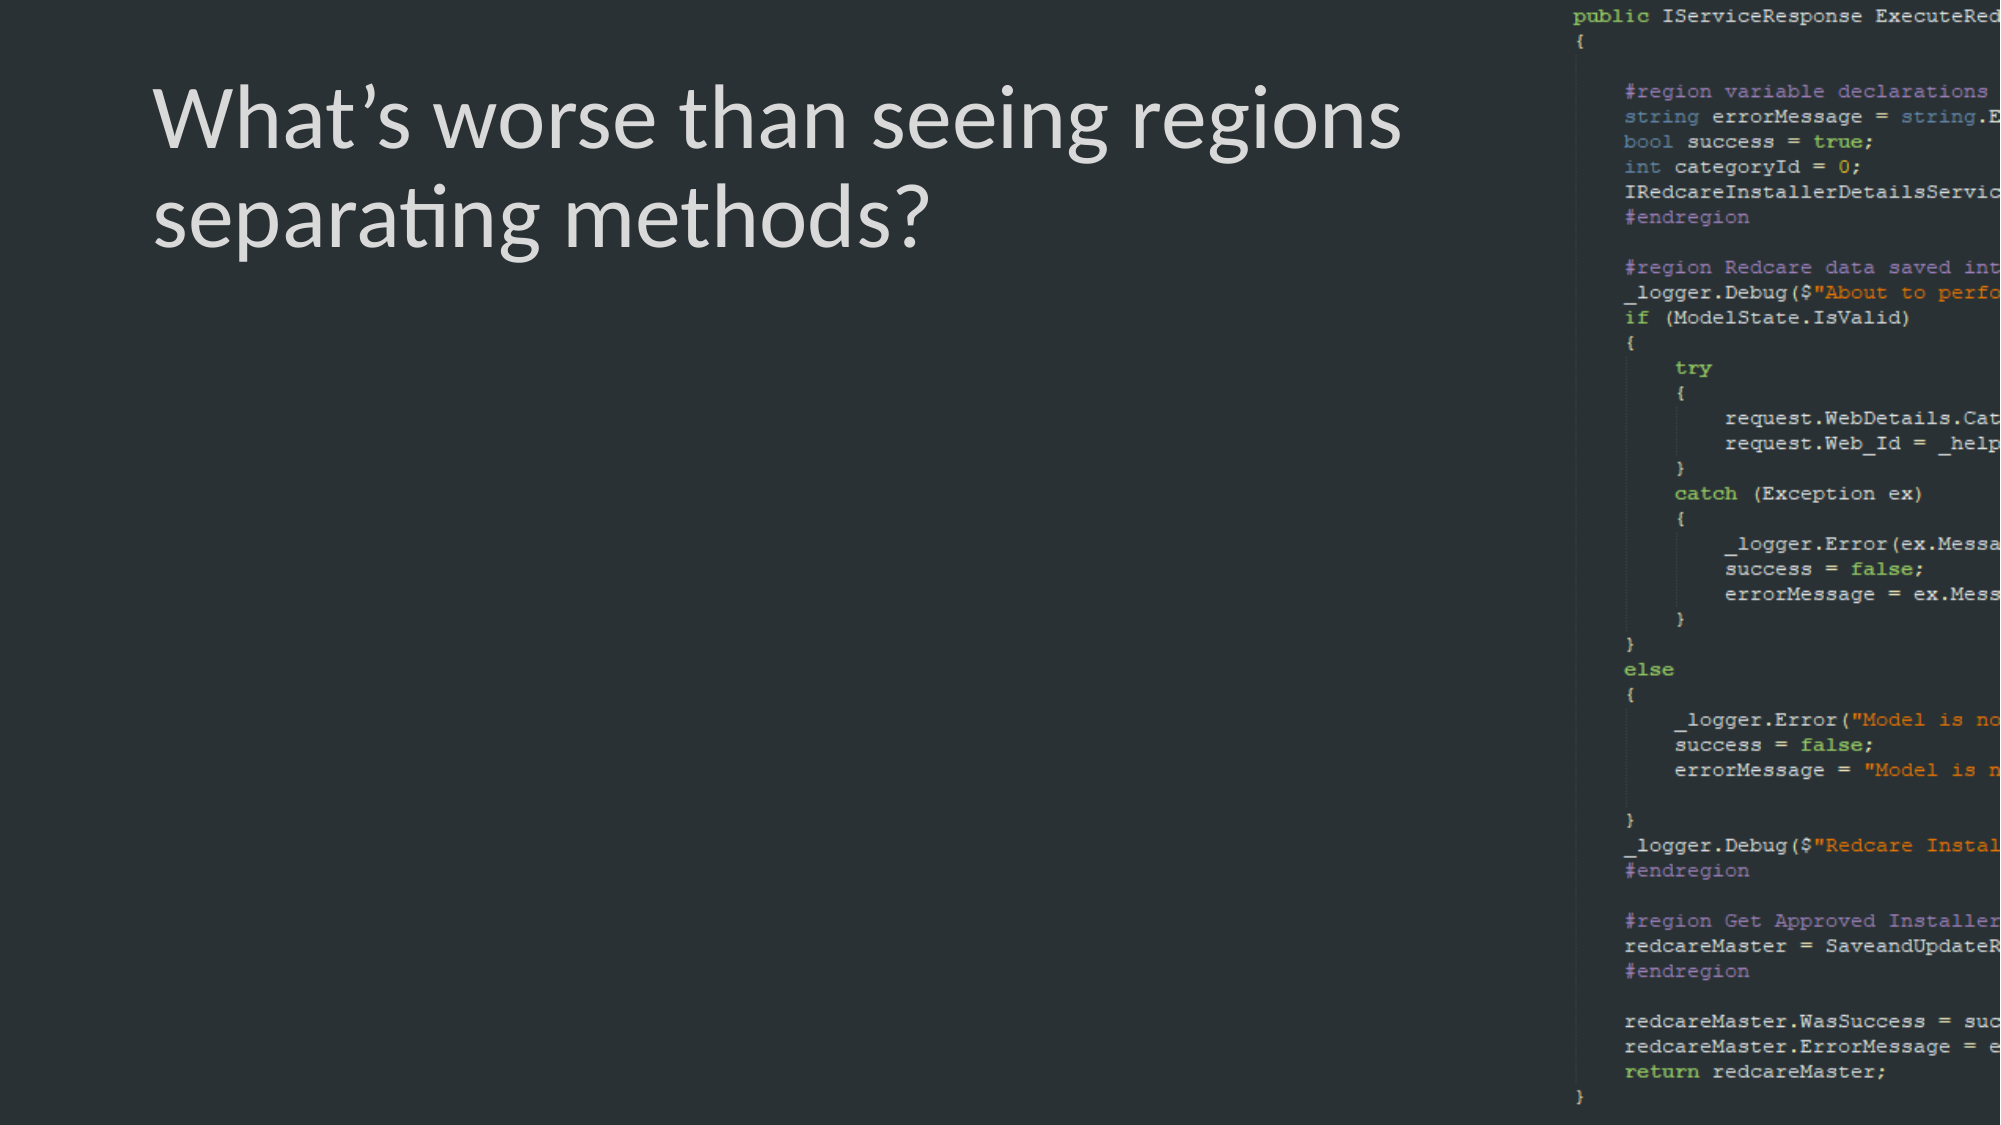

What’s worse than seeing regions separating methods?